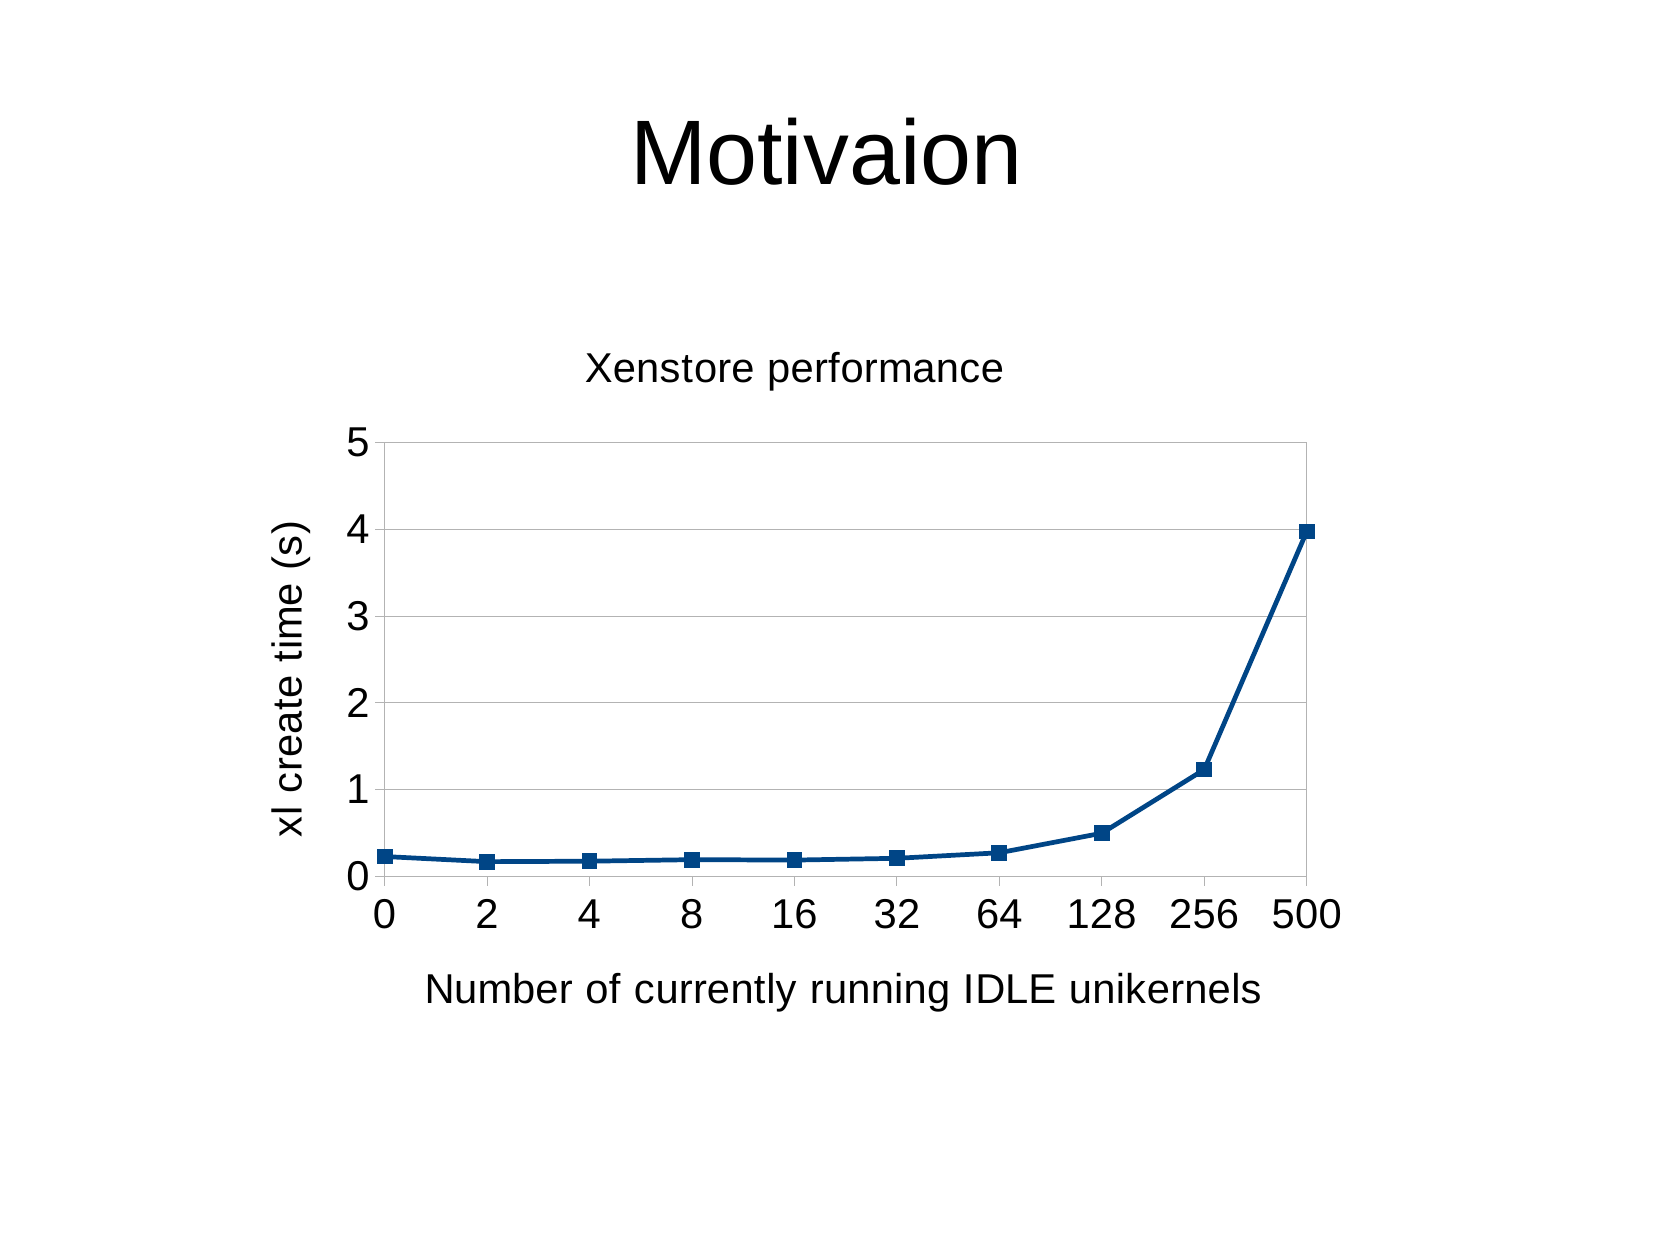

# Motivaion
### Chart: Xenstore performance
| Category | c |
|---|---|
| 0 | 0.232164 |
| 2 | 0.172835 |
| 4 | 0.178457 |
| 8 | 0.195956 |
| 16 | 0.191691 |
| 32 | 0.212002 |
| 64 | 0.276021 |
| 128 | 0.500872 |
| 256 | 1.233539 |
| 500 | 3.976344 |